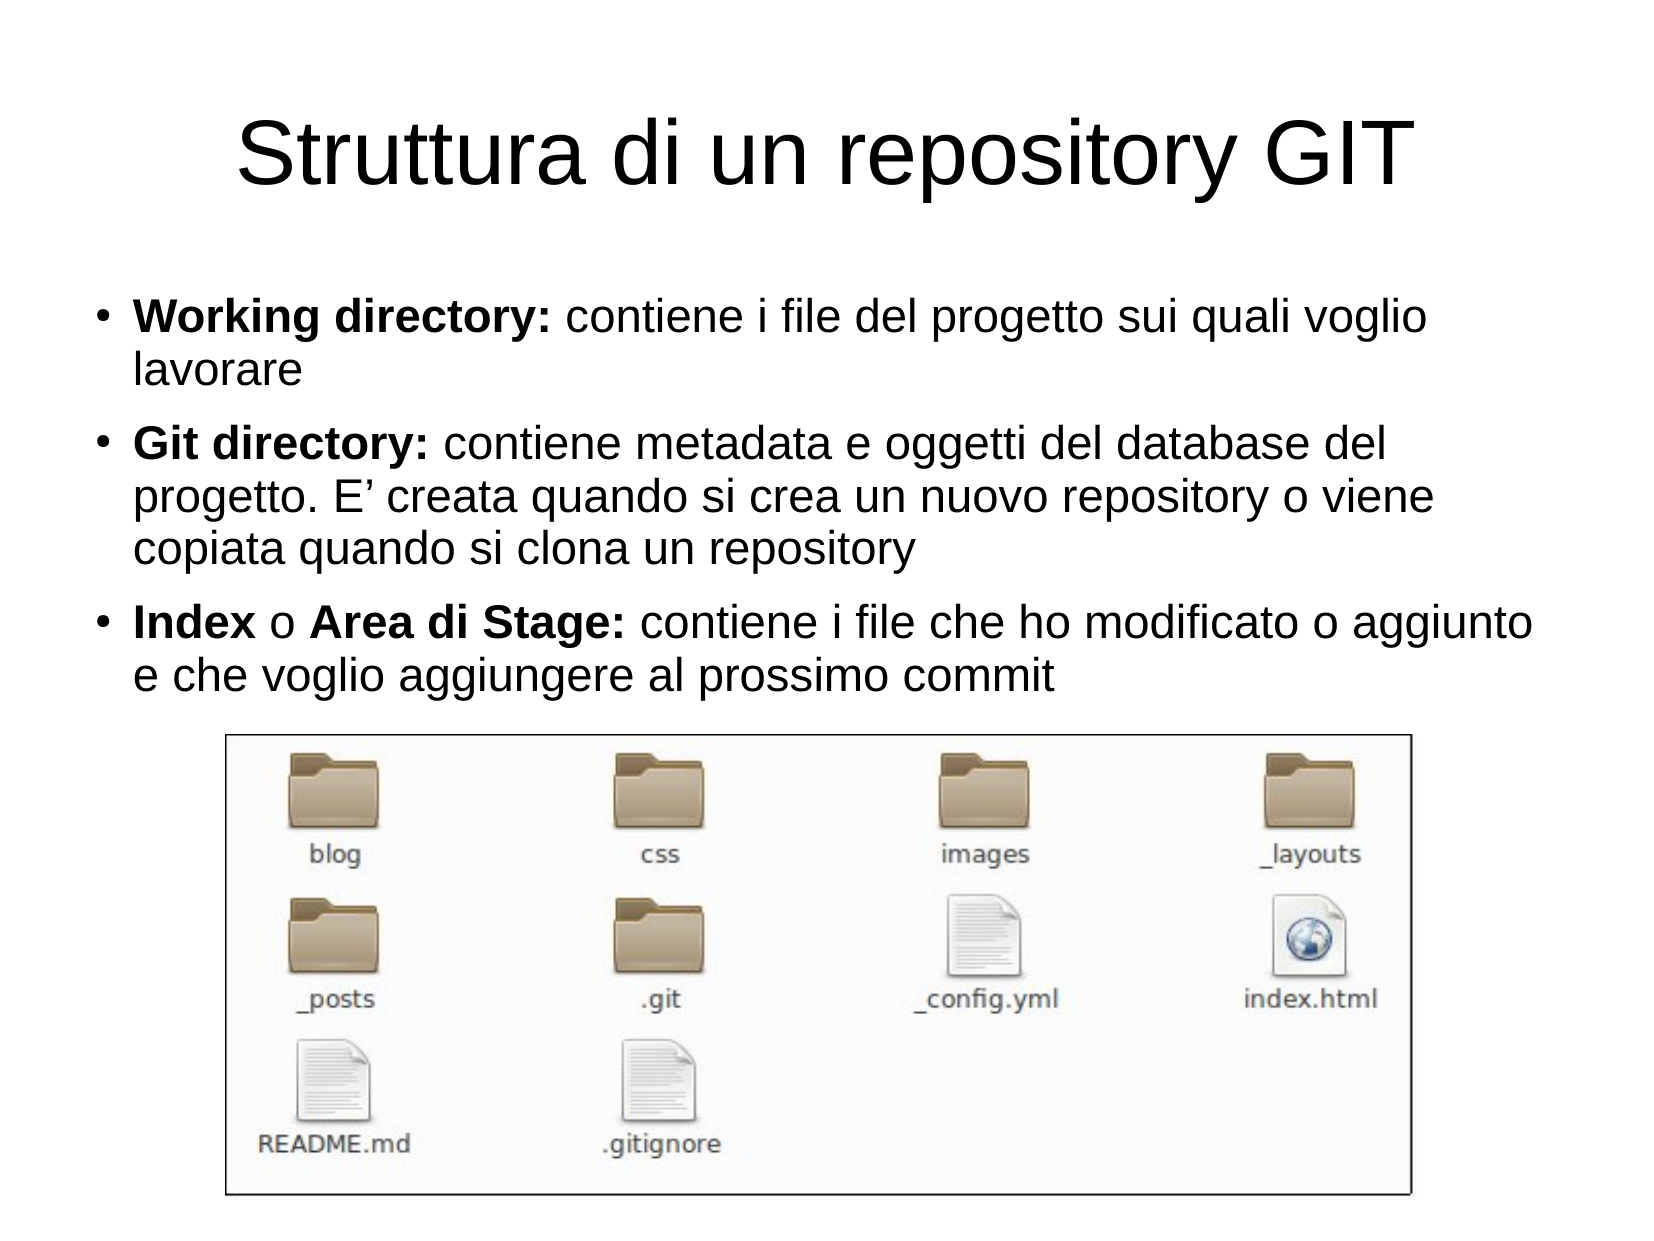

# Struttura di un repository GIT
Working directory: contiene i file del progetto sui quali voglio lavorare
Git directory: contiene metadata e oggetti del database del progetto. E’ creata quando si crea un nuovo repository o viene copiata quando si clona un repository
Index o Area di Stage: contiene i file che ho modificato o aggiunto e che voglio aggiungere al prossimo commit